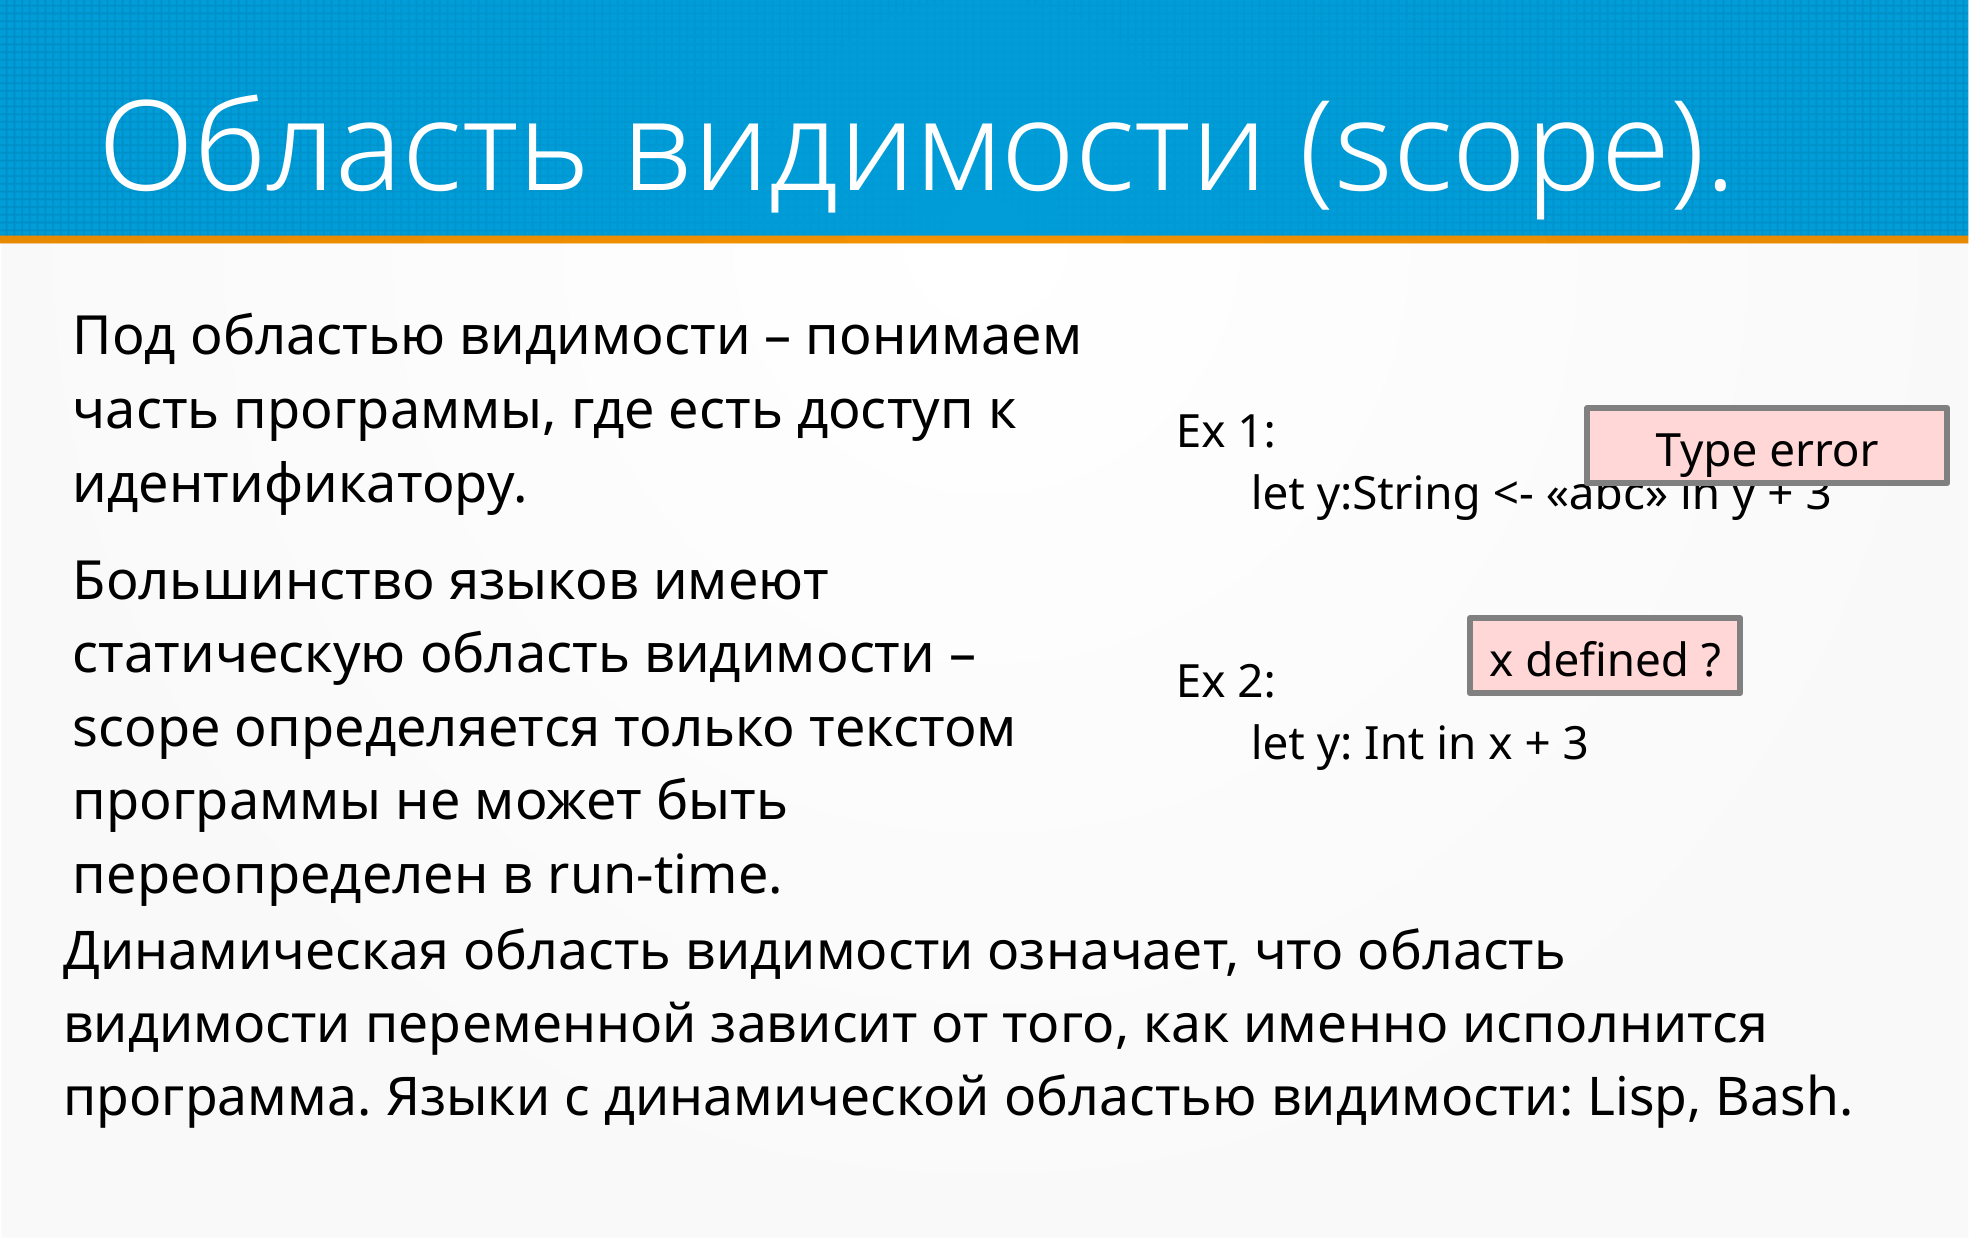

# Область видимости (scope).
Под областью видимости – понимаем часть программы, где есть доступ к идентификатору.
Большинство языков имеют статическую область видимости – scope определяется только текстом программы не может быть переопределен в run-time.
Ex 1:
	let y:String <- «abc» in y + 3
Ex 2:
	let y: Int in x + 3
Type error
x defined ?
Динамическая область видимости означает, что область видимости переменной зависит от того, как именно исполнится программа. Языки с динамической областью видимости: Lisp, Bash.